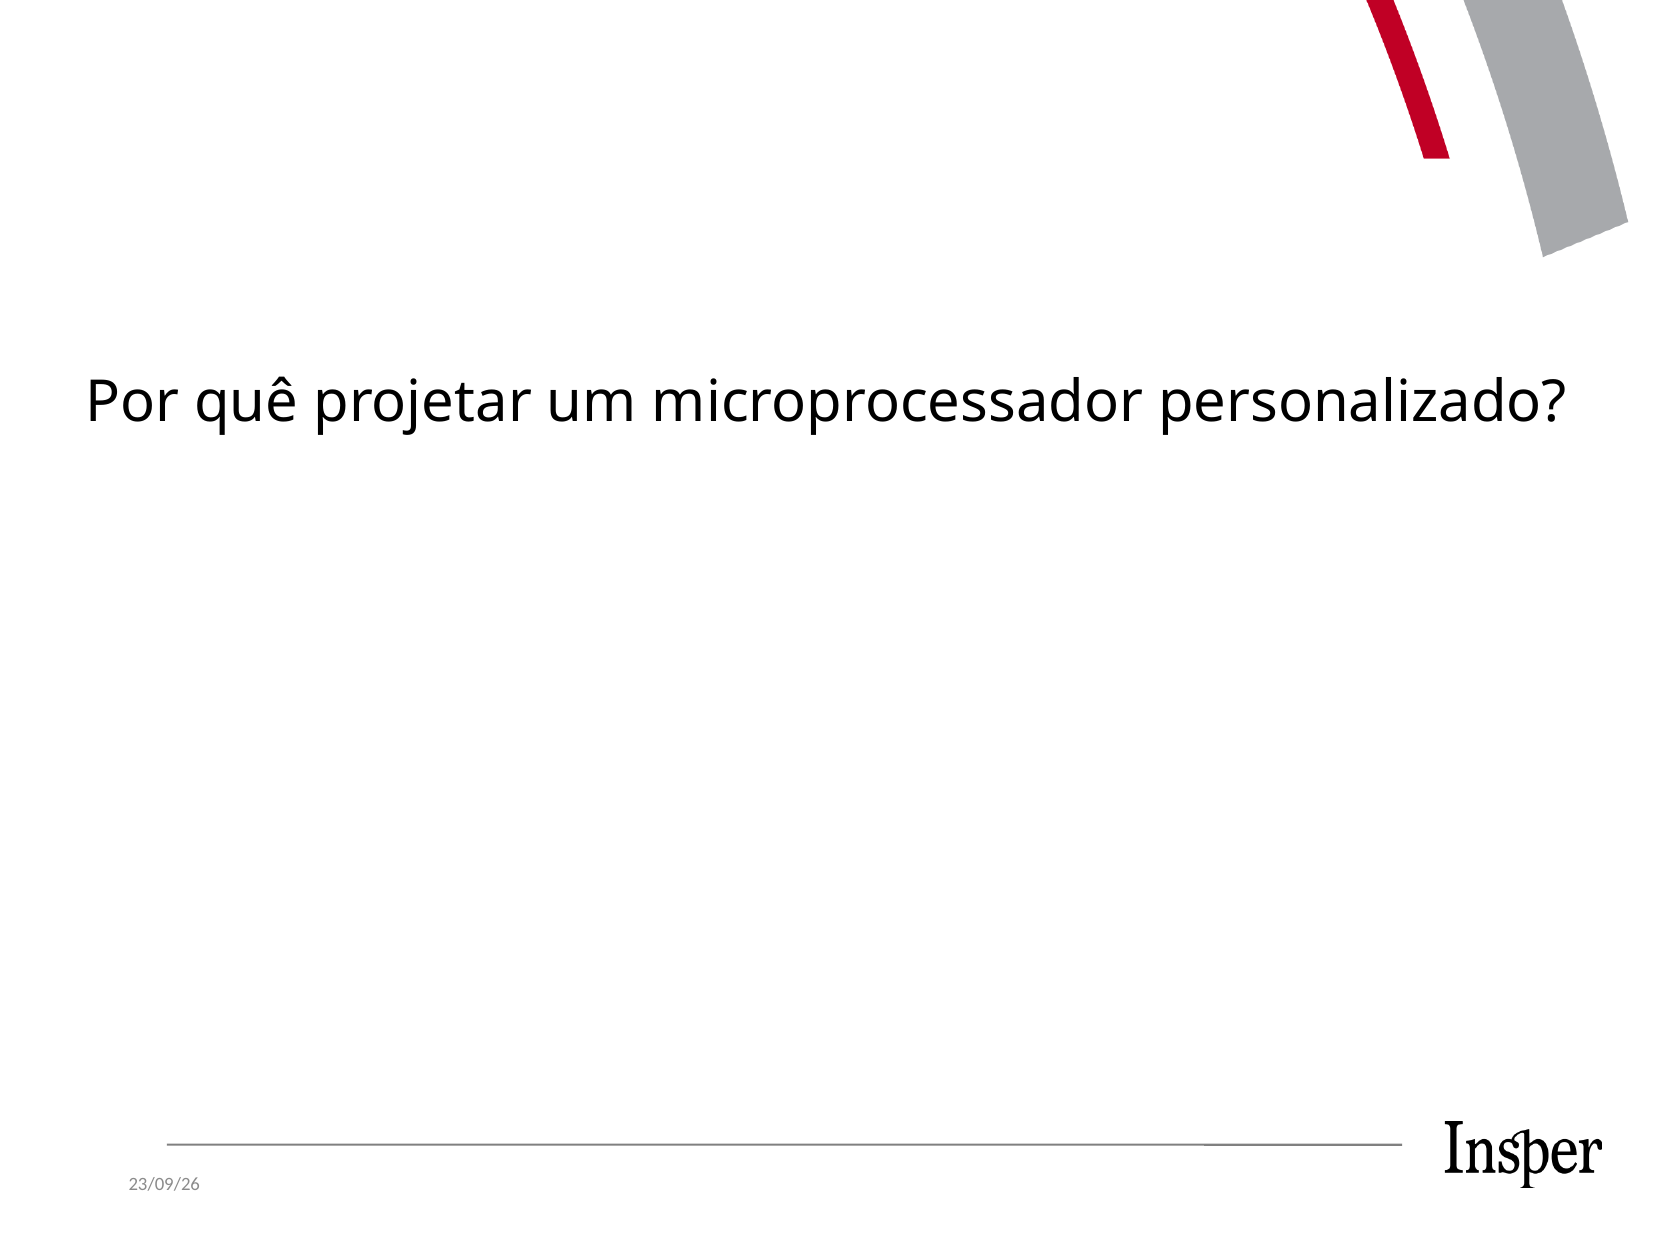

# Por quê projetar um microprocessador personalizado?